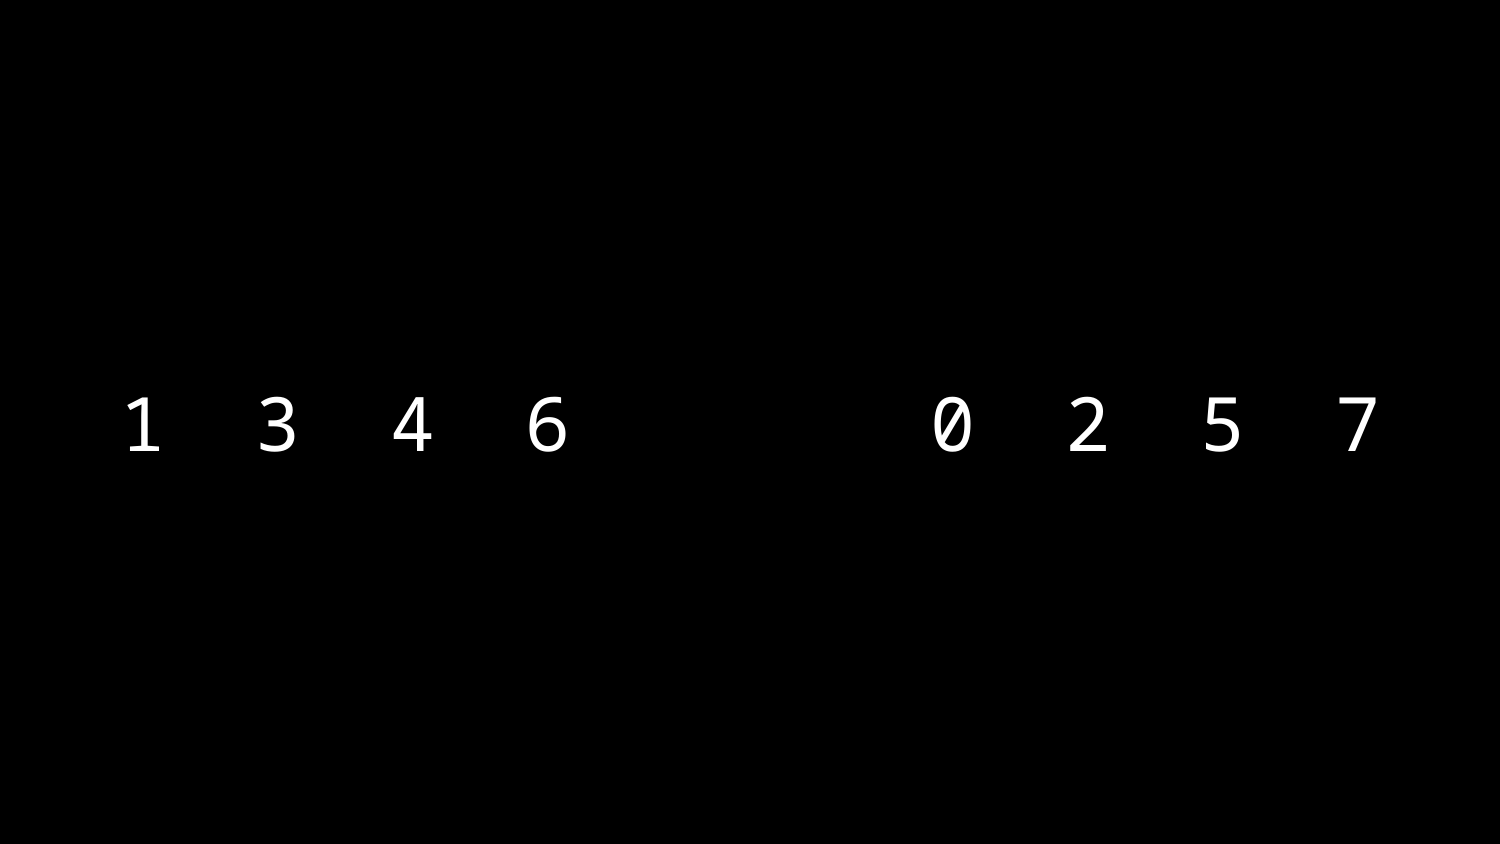

# 1 3 4 6 0 2 5 7